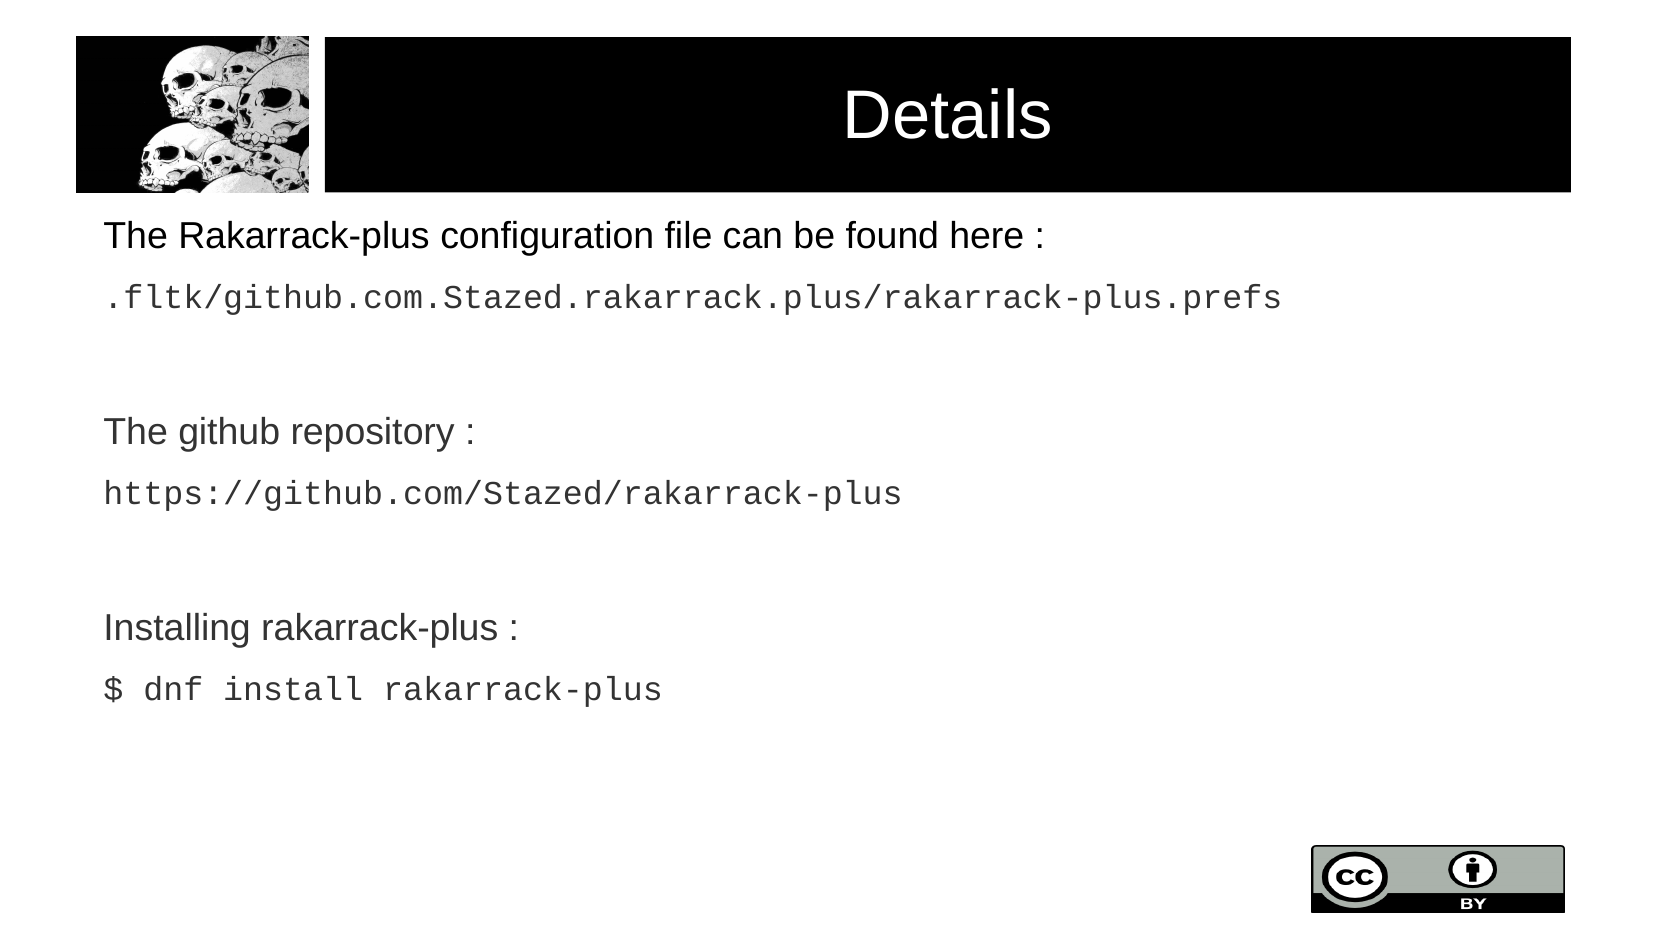

# Details
The Rakarrack-plus configuration file can be found here :
.fltk/github.com.Stazed.rakarrack.plus/rakarrack-plus.prefs
The github repository :
https://github.com/Stazed/rakarrack-plus
Installing rakarrack-plus :
$ dnf install rakarrack-plus